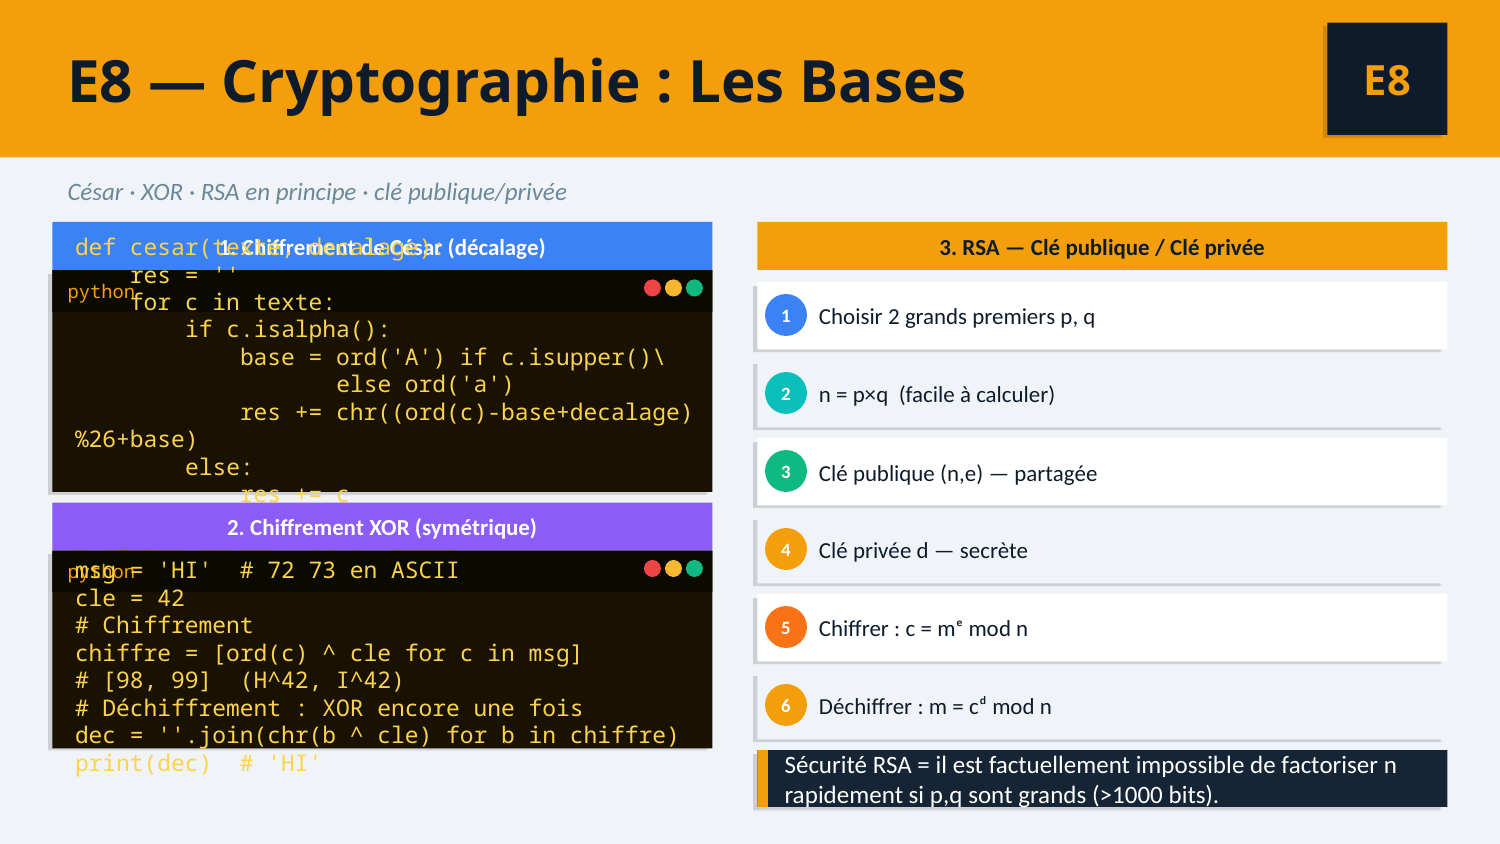

E8 — Cryptographie : Les Bases
E8
César · XOR · RSA en principe · clé publique/privée
1. Chiffrement de César (décalage)
3. RSA — Clé publique / Clé privée
python
Choisir 2 grands premiers p, q
1
def cesar(texte, decalage):
 res = ''
 for c in texte:
 if c.isalpha():
 base = ord('A') if c.isupper()\
 else ord('a')
 res += chr((ord(c)-base+decalage)%26+base)
 else:
 res += c
 return res
# cesar('HELLO', 3) → 'KHOOR'
n = p×q (facile à calculer)
2
Clé publique (n,e) — partagée
3
2. Chiffrement XOR (symétrique)
Clé privée d — secrète
4
python
Chiffrer : c = mᵉ mod n
msg = 'HI' # 72 73 en ASCII
cle = 42
# Chiffrement
chiffre = [ord(c) ^ cle for c in msg]
# [98, 99] (H^42, I^42)
# Déchiffrement : XOR encore une fois
dec = ''.join(chr(b ^ cle) for b in chiffre)
print(dec) # 'HI'
5
Déchiffrer : m = cᵈ mod n
6
Sécurité RSA = il est factuellement impossible de factoriser n rapidement si p,q sont grands (>1000 bits).